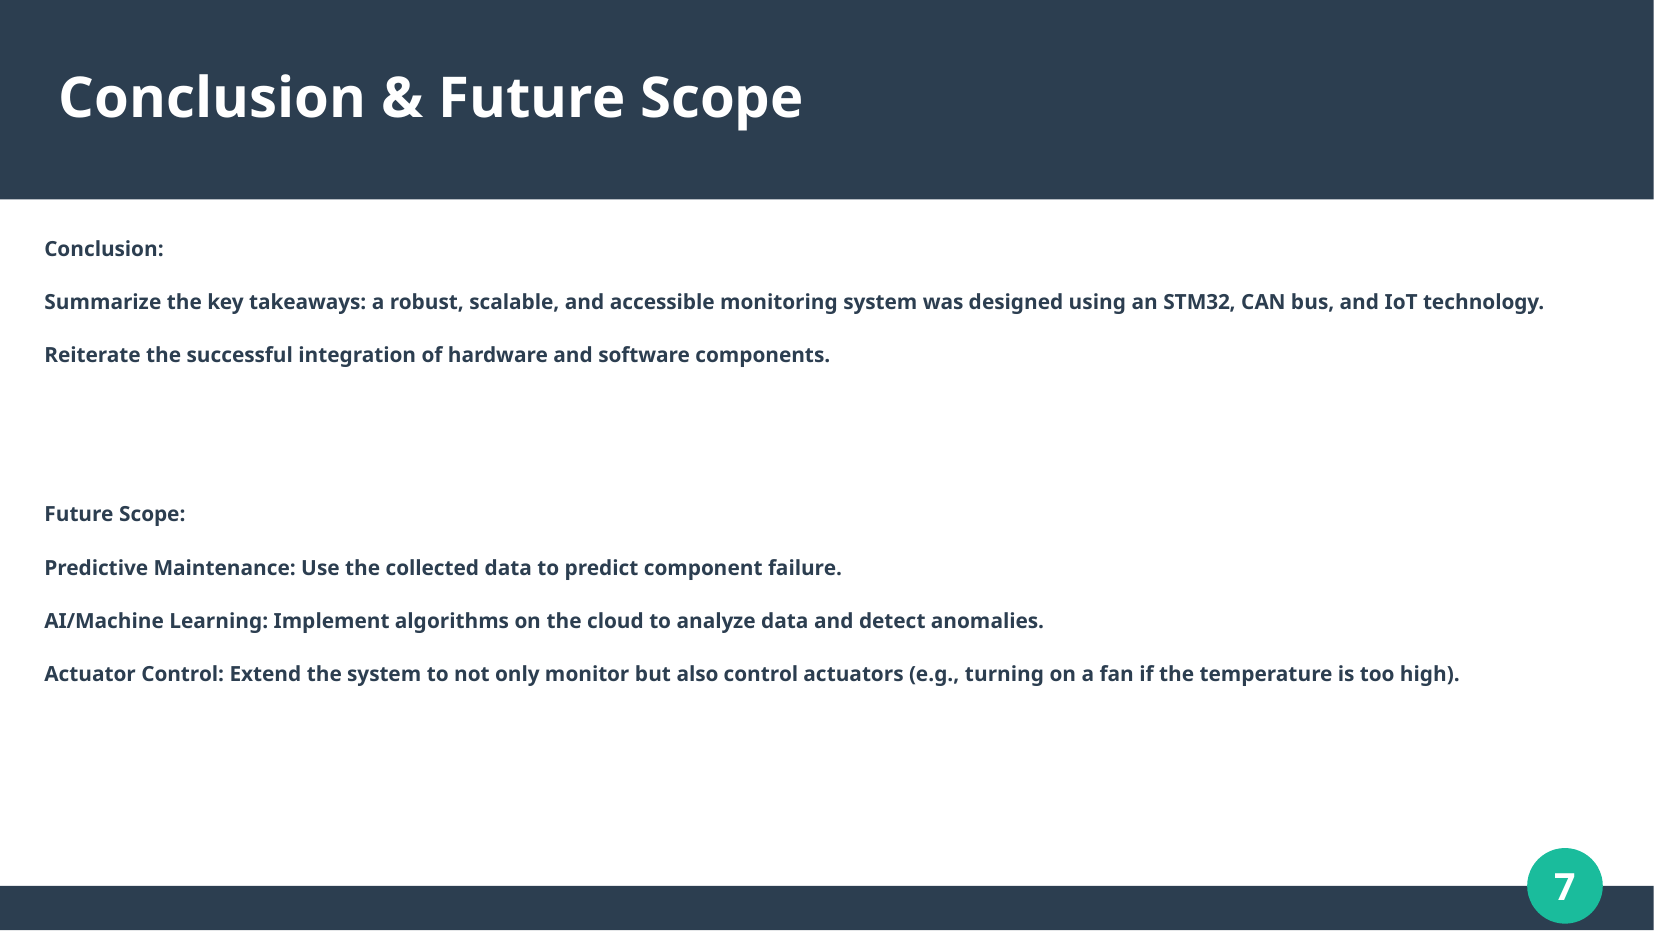

# Conclusion & Future Scope
Conclusion:
Summarize the key takeaways: a robust, scalable, and accessible monitoring system was designed using an STM32, CAN bus, and IoT technology.
Reiterate the successful integration of hardware and software components.
Future Scope:
Predictive Maintenance: Use the collected data to predict component failure.
AI/Machine Learning: Implement algorithms on the cloud to analyze data and detect anomalies.
Actuator Control: Extend the system to not only monitor but also control actuators (e.g., turning on a fan if the temperature is too high).